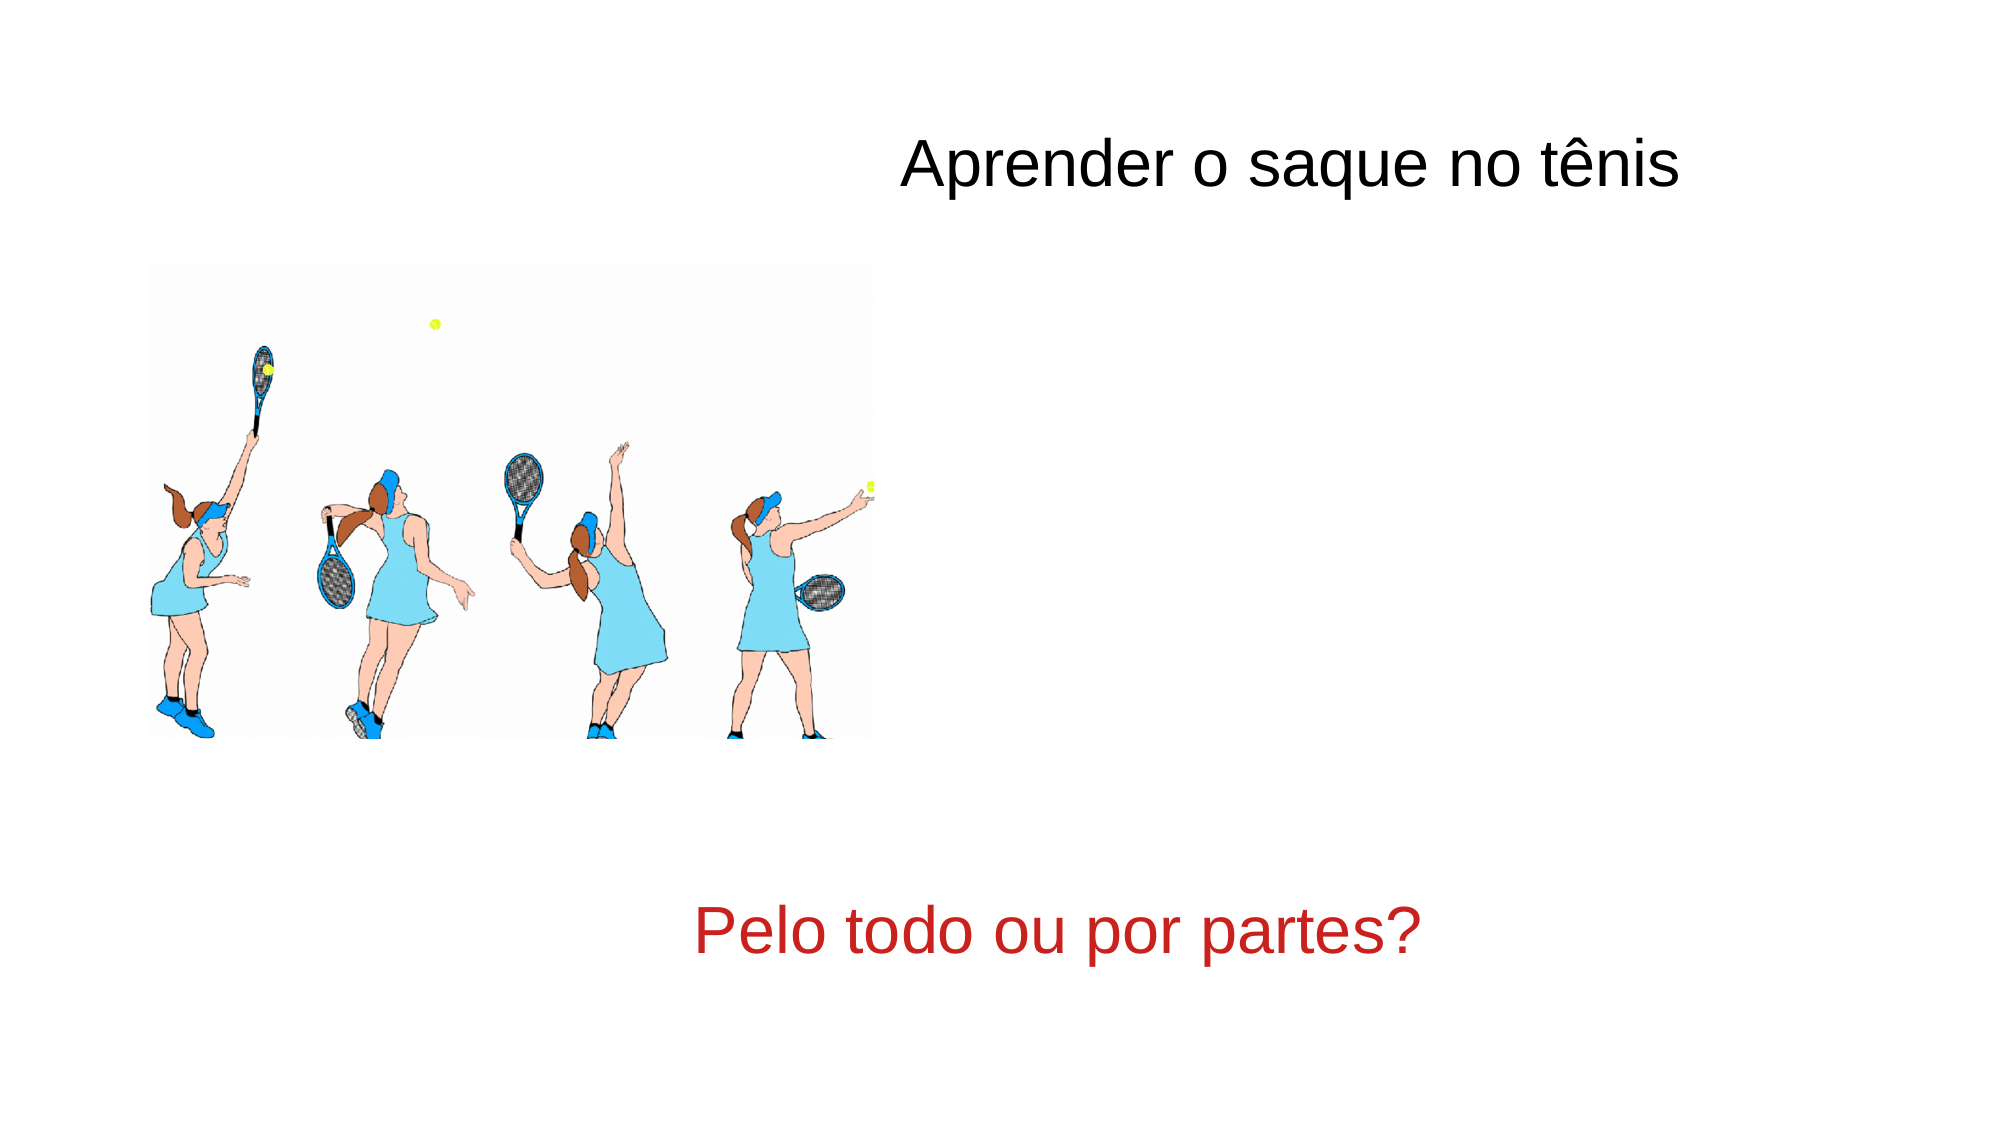

Aprender o saque no tênis
Pelo todo ou por partes?